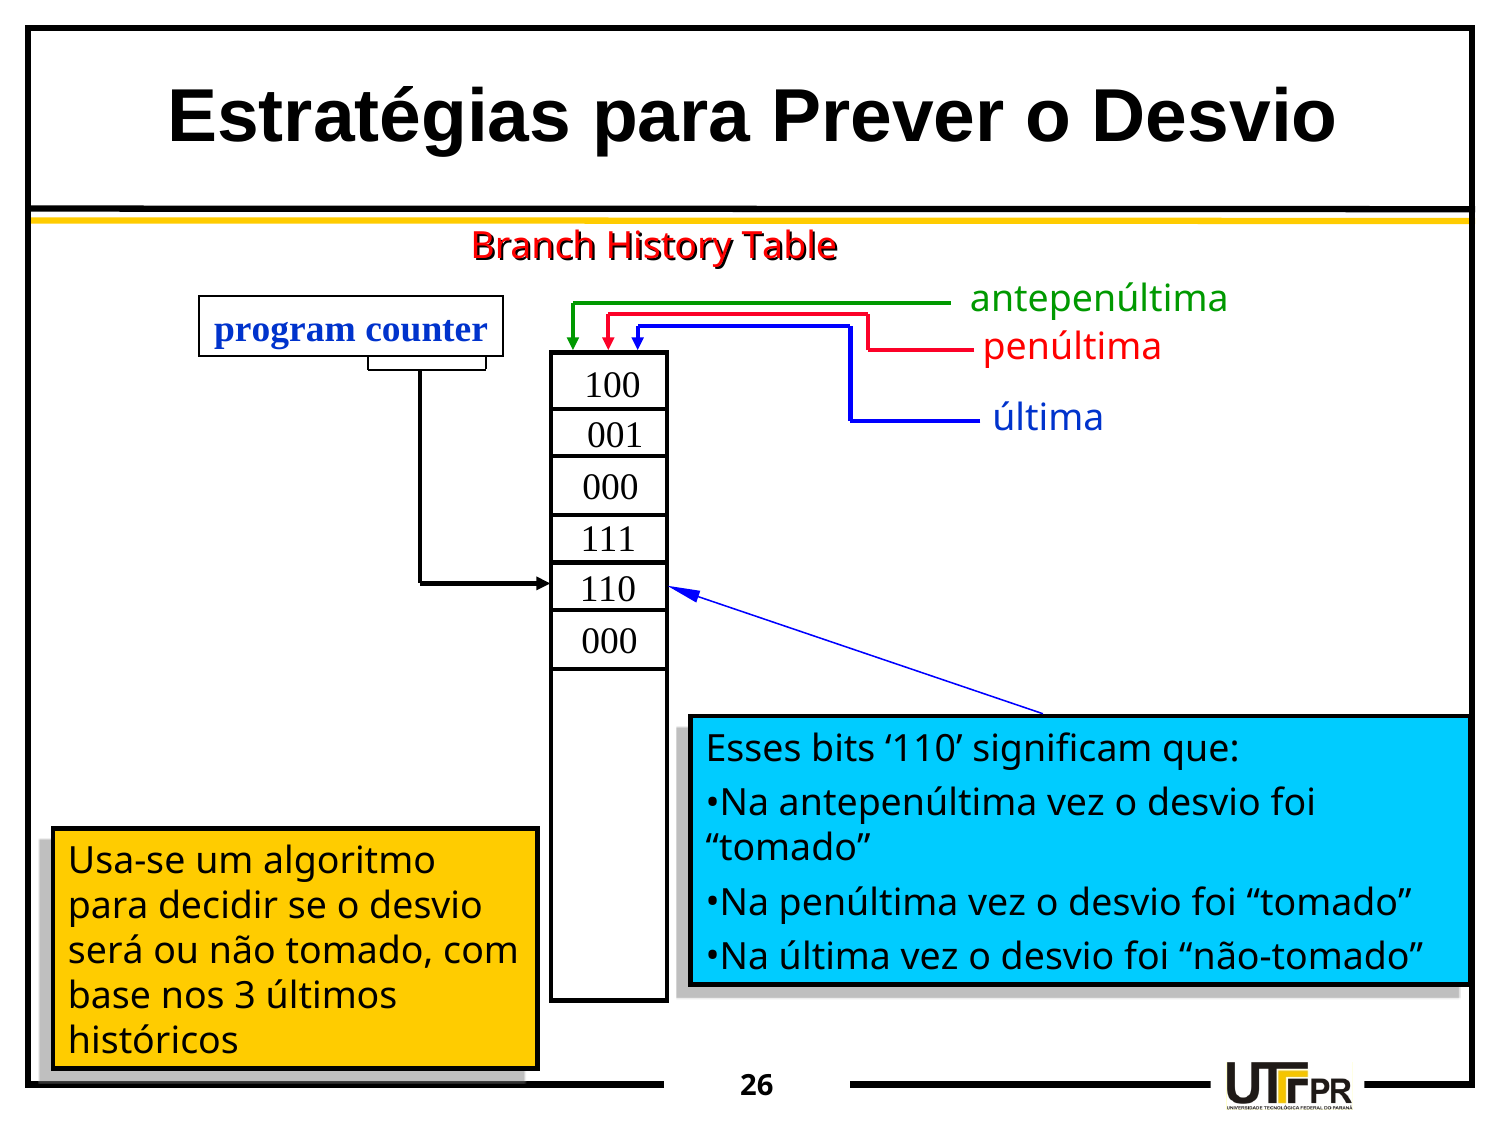

# Estratégias para Prever o Desvio
Branch History Table
antepenúltima
program counter
penúltima
100
última
001
000
111
110
000
Esses bits ‘110’ significam que:
Na antepenúltima vez o desvio foi “tomado”
Na penúltima vez o desvio foi “tomado”
Na última vez o desvio foi “não-tomado”
Usa-se um algoritmo para decidir se o desvio será ou não tomado, com base nos 3 últimos históricos